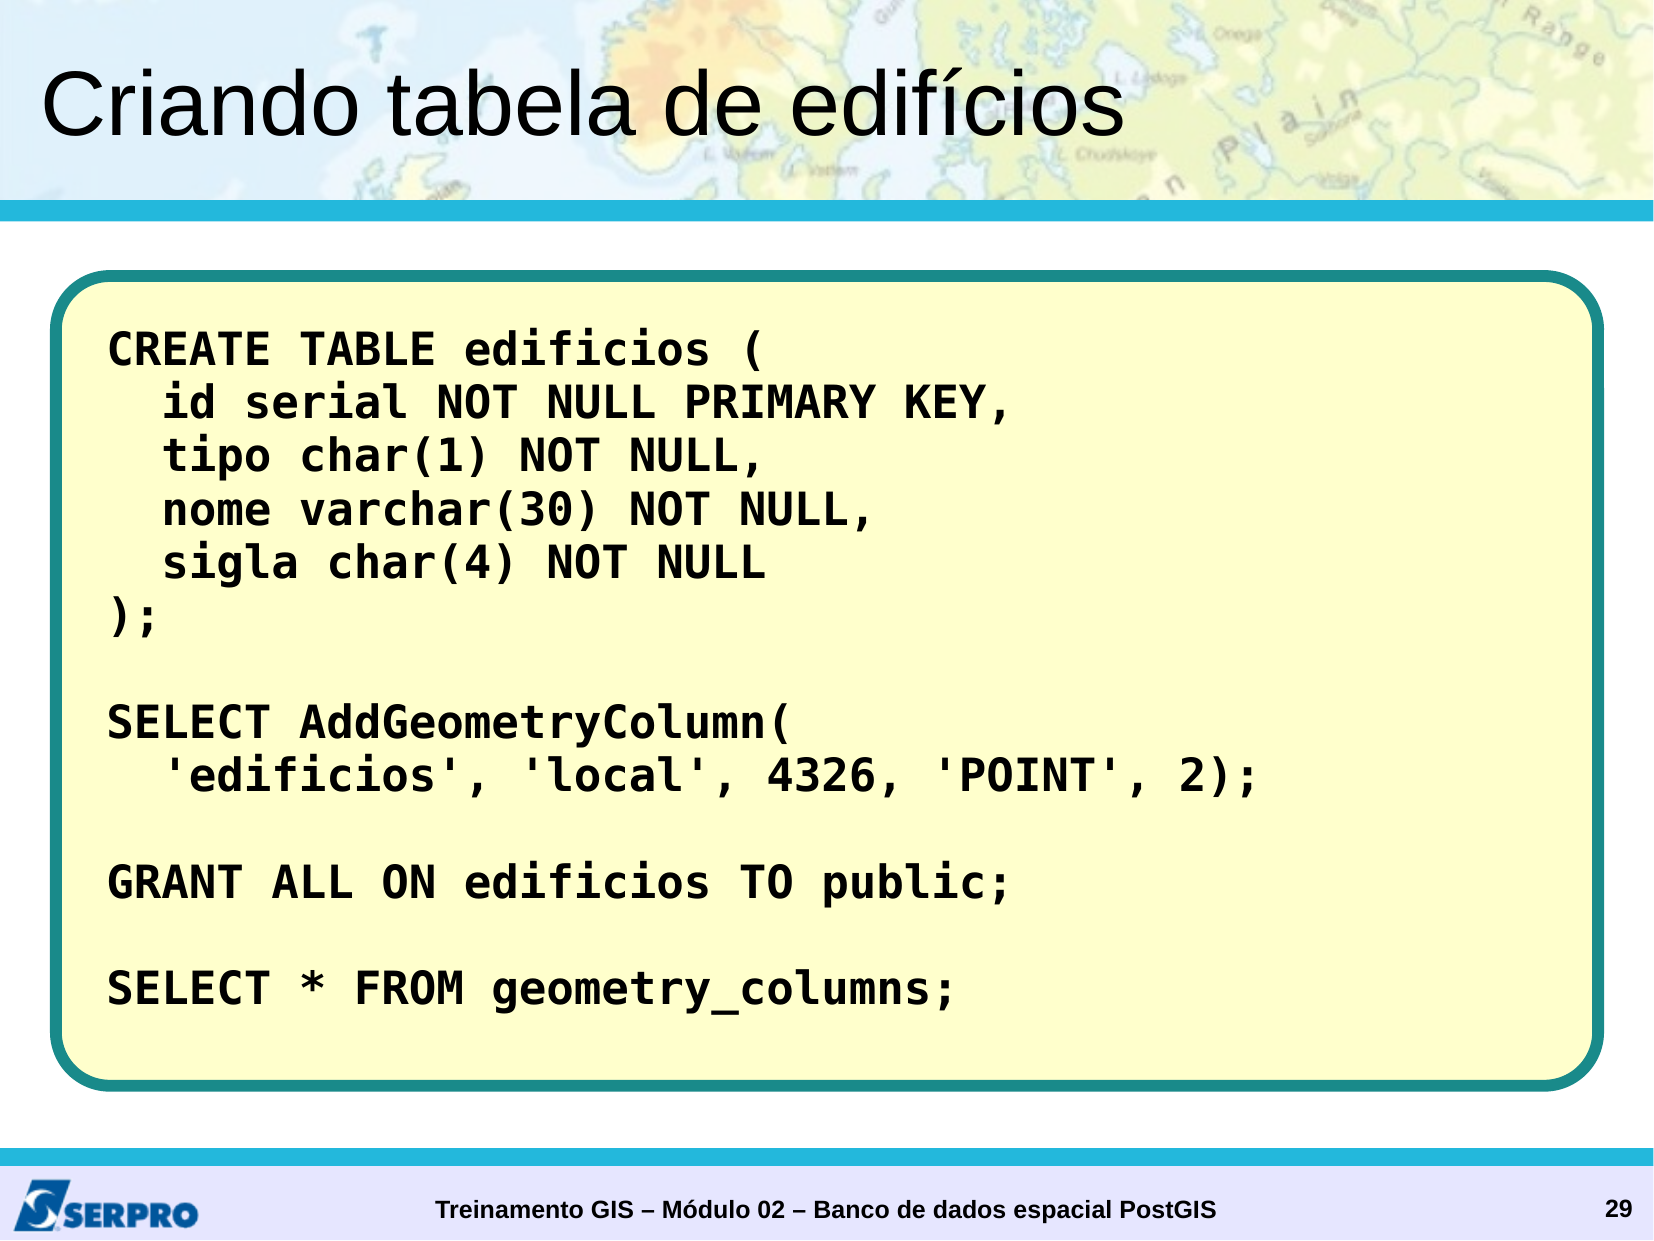

# Criando tabela de edifícios
CREATE TABLE edificios (
 id serial NOT NULL PRIMARY KEY,
 tipo char(1) NOT NULL,
 nome varchar(30) NOT NULL,
 sigla char(4) NOT NULL
);
SELECT AddGeometryColumn(
 'edificios', 'local', 4326, 'POINT', 2);
GRANT ALL ON edificios TO public;
SELECT * FROM geometry_columns;
29
Treinamento GIS – Módulo 02 – Banco de dados espacial PostGIS